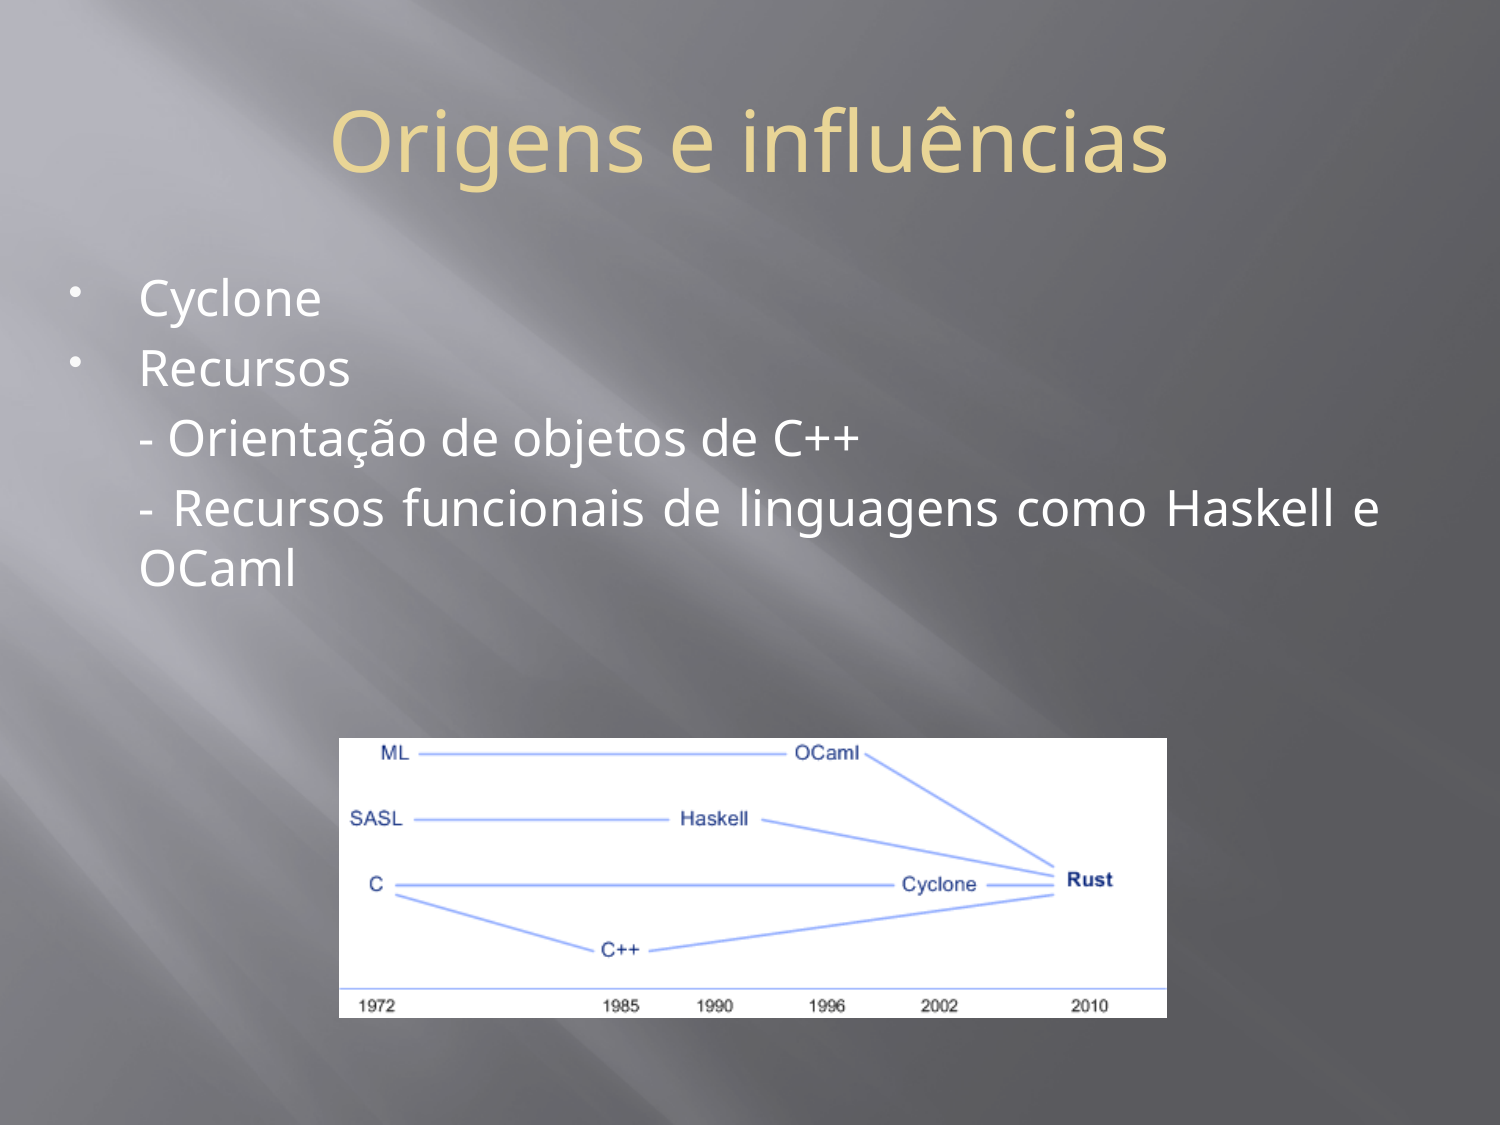

Origens e influências
Cyclone
Recursos
	- Orientação de objetos de C++
	- Recursos funcionais de linguagens como Haskell e OCaml